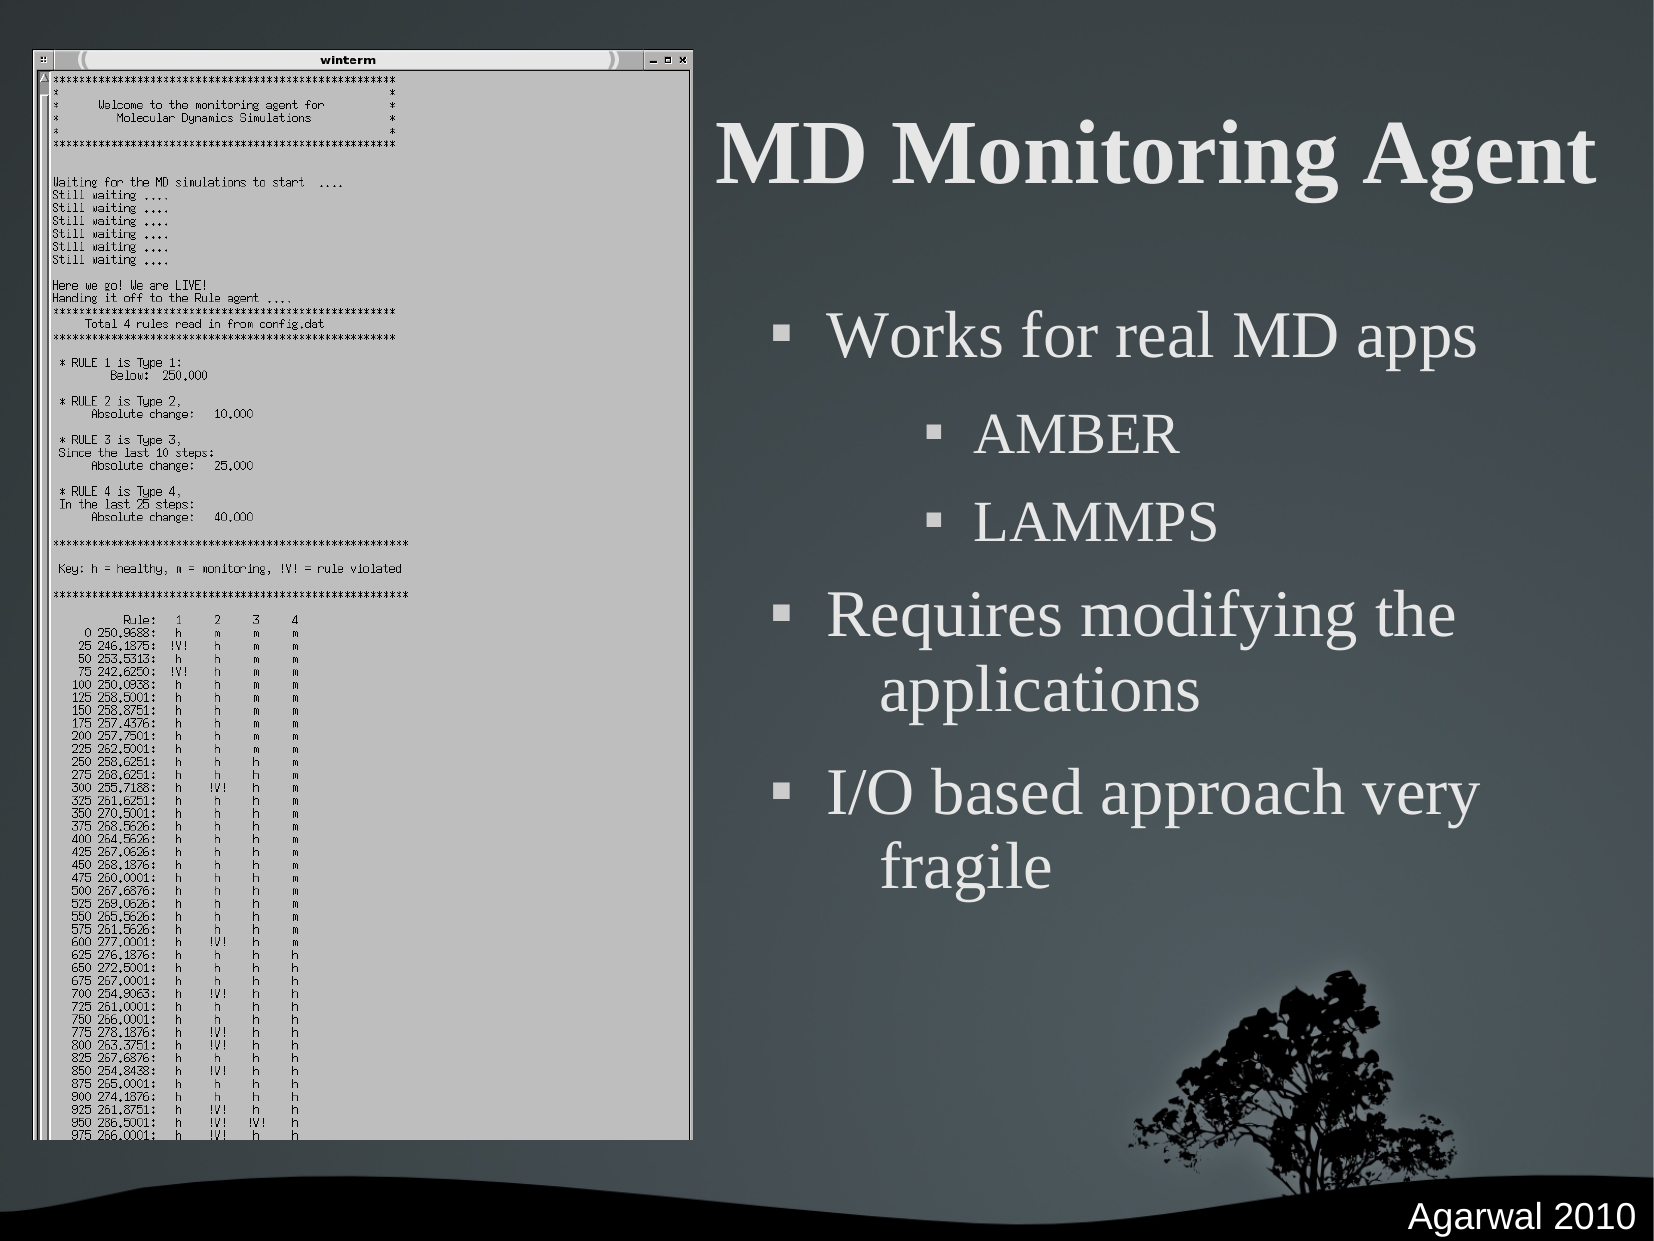

# MD Monitoring Agent
Works for real MD apps
AMBER
LAMMPS
Requires modifying the applications
I/O based approach very fragile
Agarwal 2010